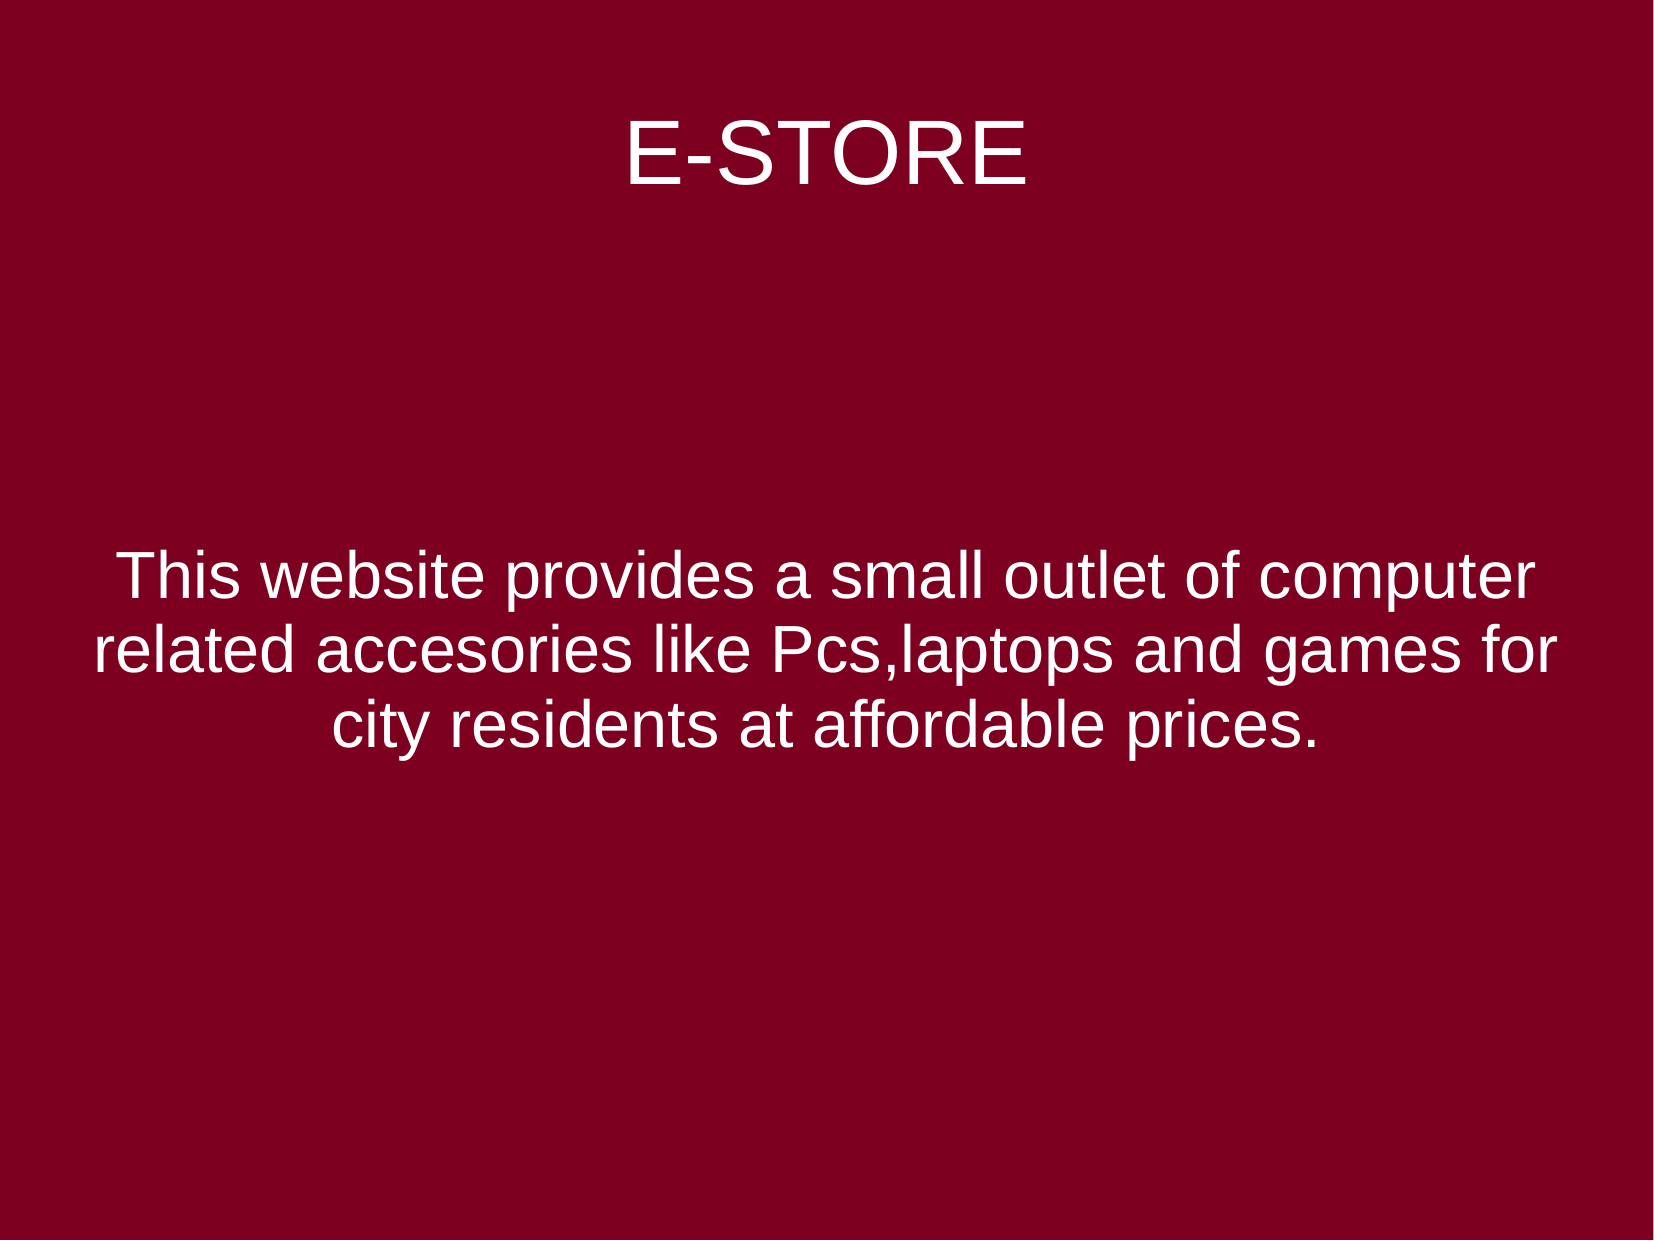

# E-STORE
This website provides a small outlet of computer related accesories like Pcs,laptops and games for city residents at affordable prices.